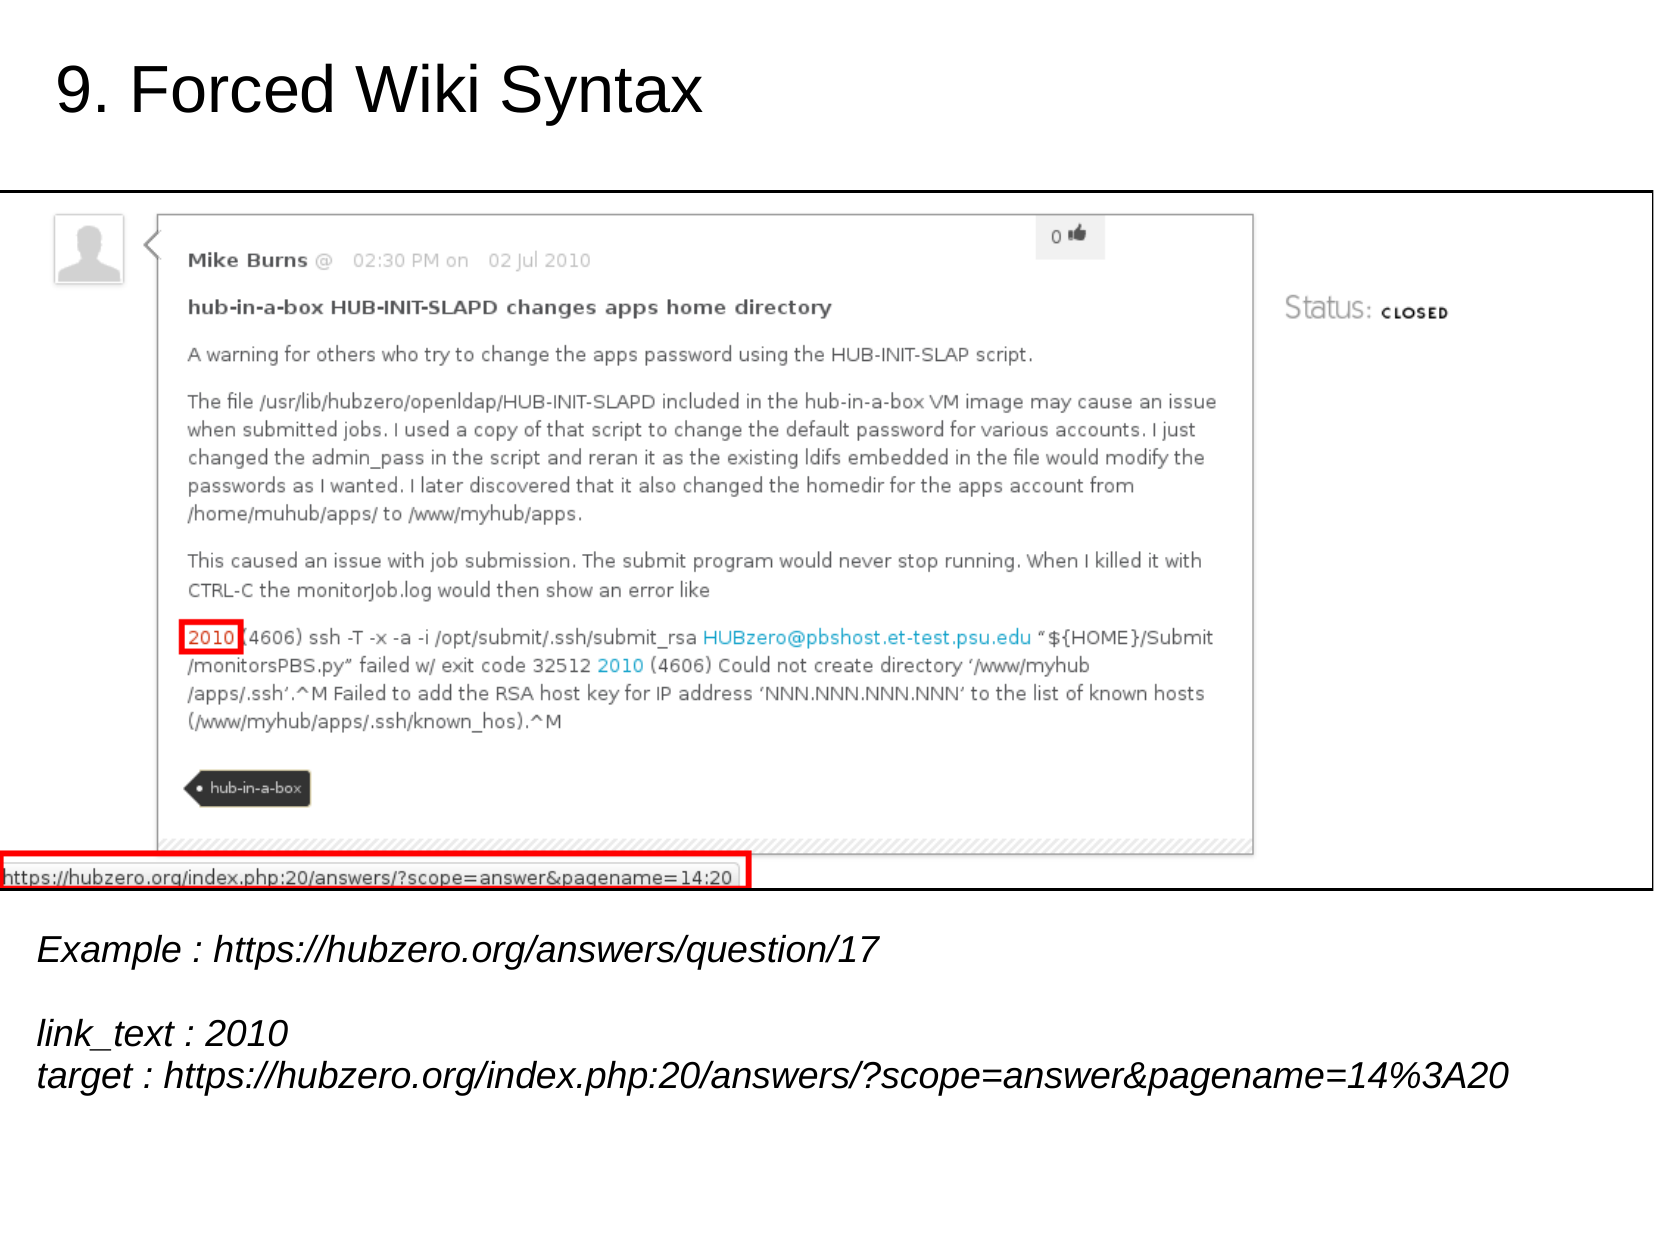

9. Forced Wiki Syntax
Example : https://hubzero.org/answers/question/17
link_text : 2010
target : https://hubzero.org/index.php:20/answers/?scope=answer&pagename=14%3A20